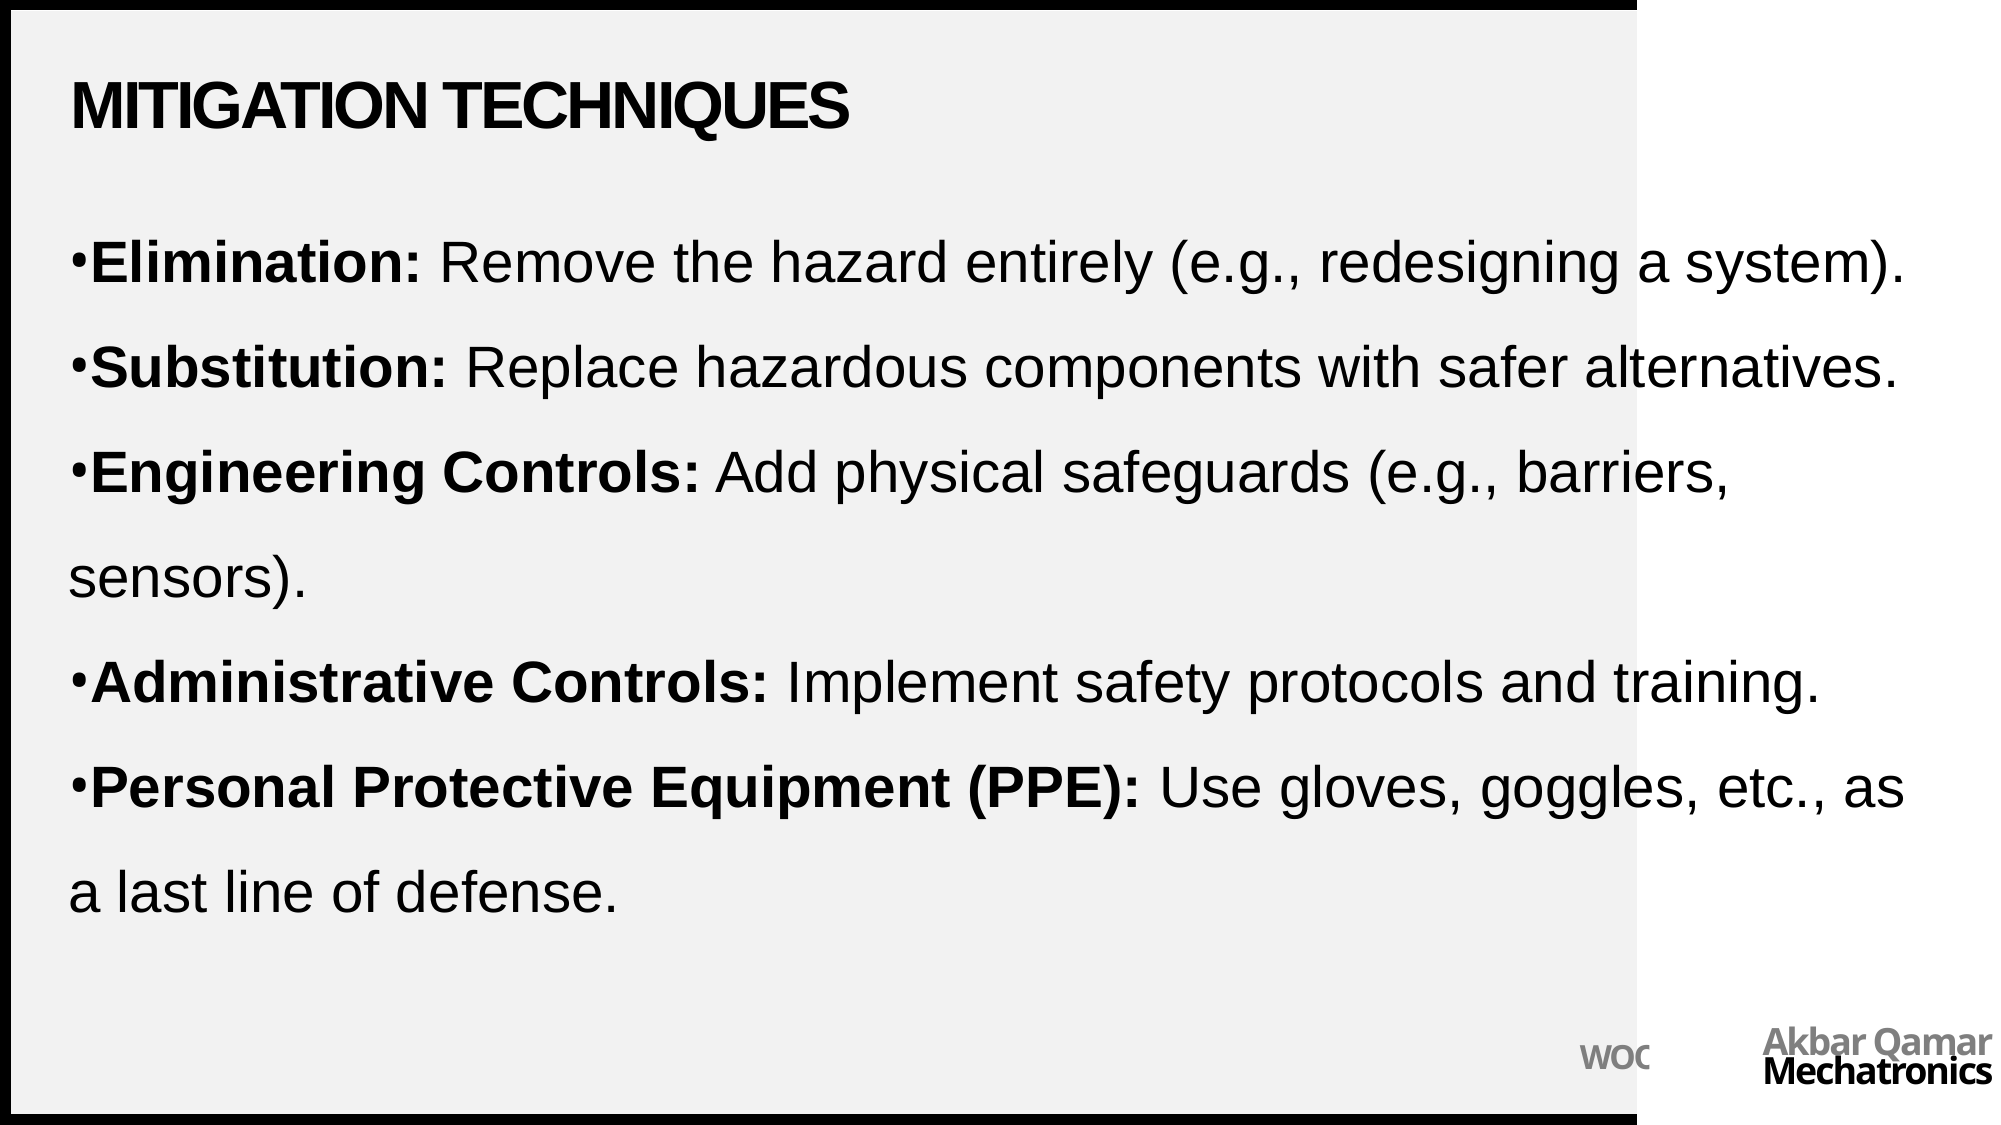

# Mitigation Techniques
Elimination: Remove the hazard entirely (e.g., redesigning a system).
Substitution: Replace hazardous components with safer alternatives.
Engineering Controls: Add physical safeguards (e.g., barriers, sensors).
Administrative Controls: Implement safety protocols and training.
Personal Protective Equipment (PPE): Use gloves, goggles, etc., as a last line of defense.
Akbar Qamar
Mechatronics